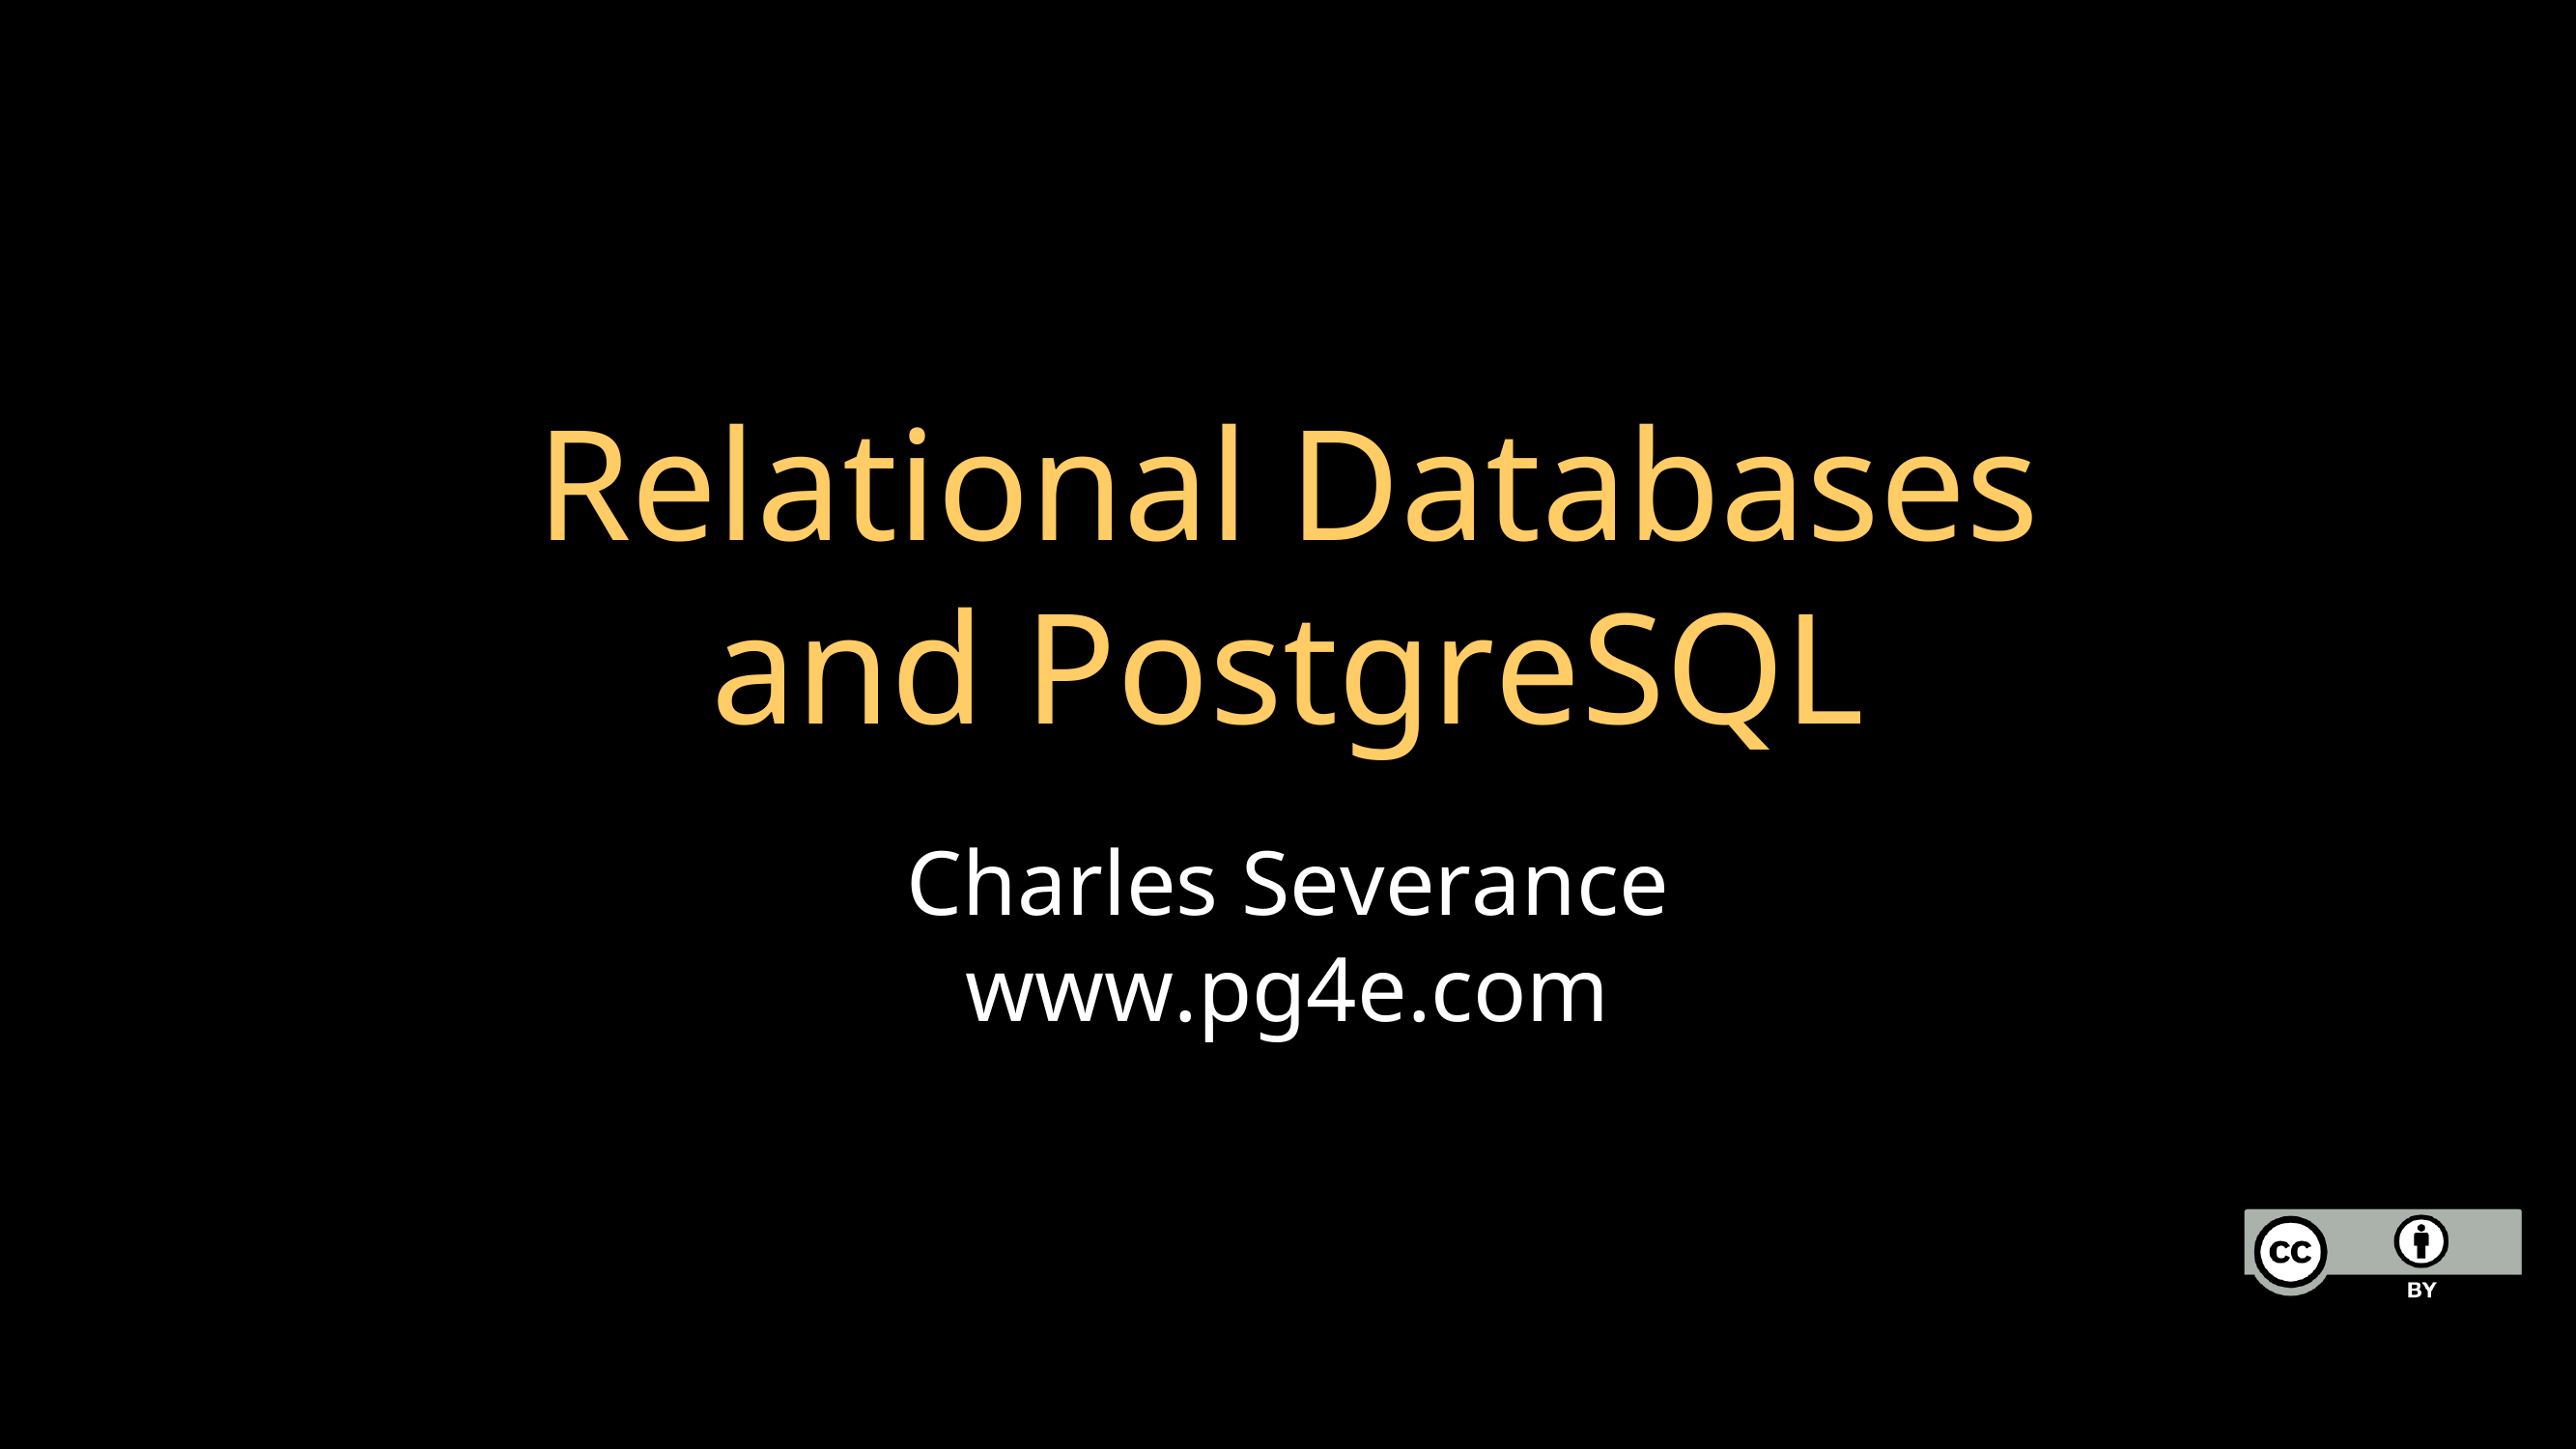

# Relational Databases and PostgreSQL
Charles Severance
www.pg4e.com